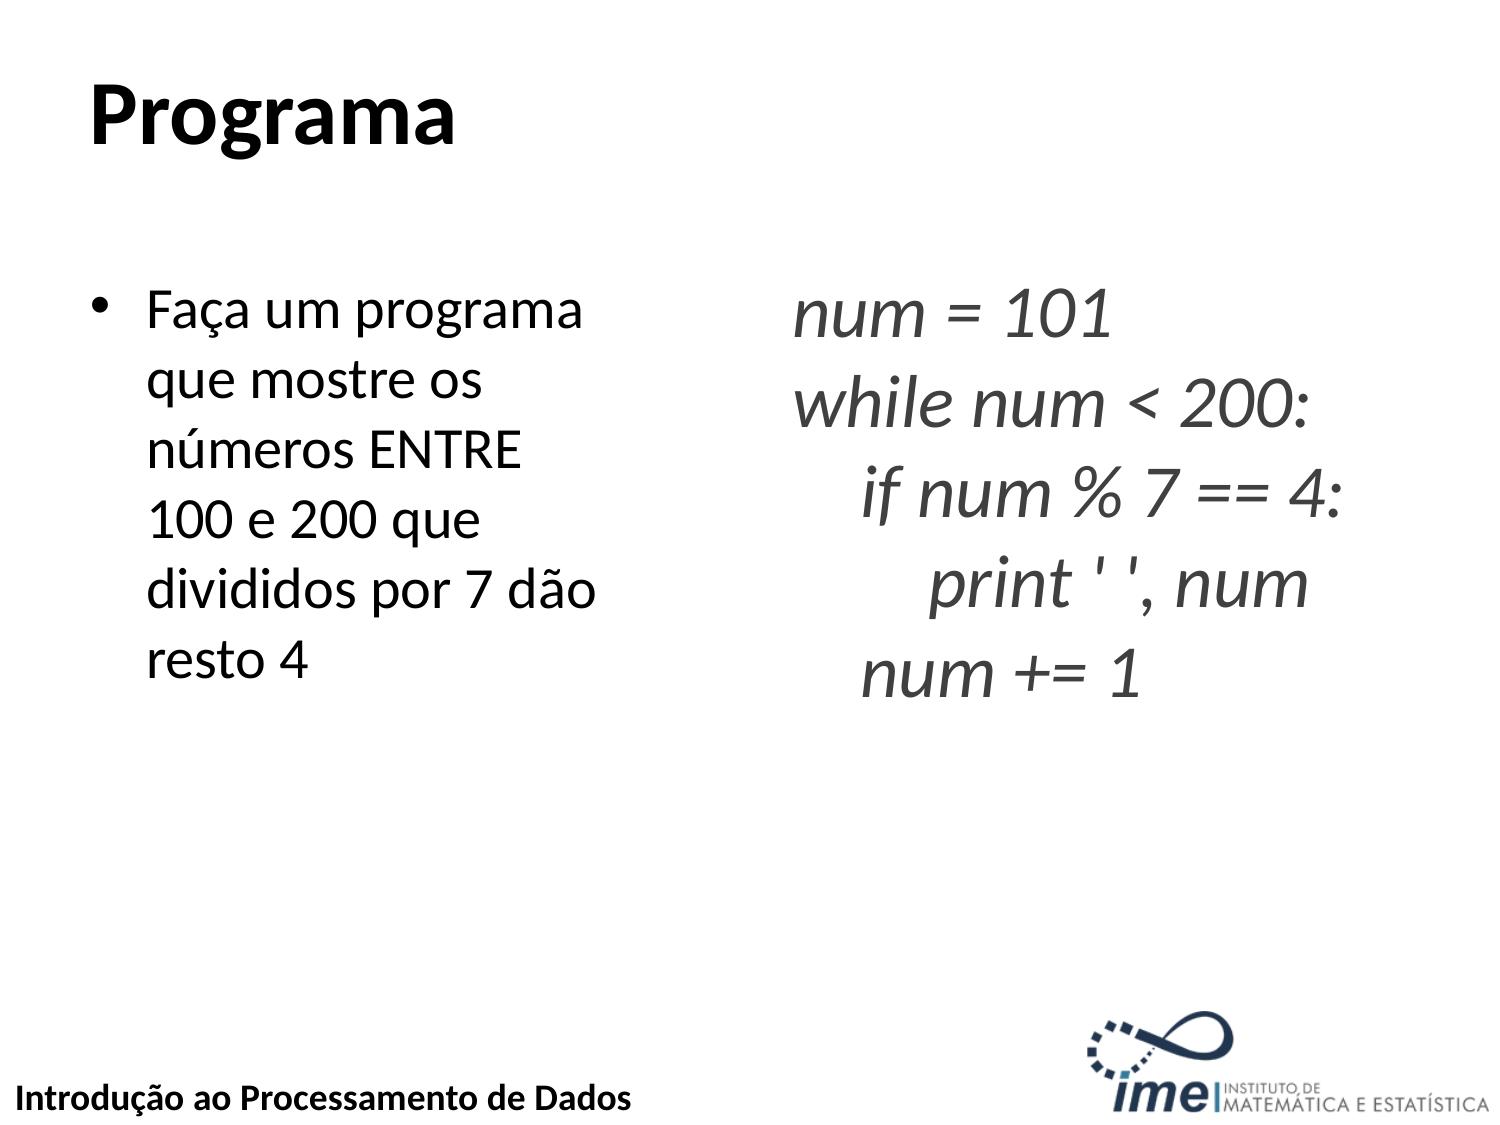

# Programa
num = 101
while num < 200:
 if num % 7 == 4:
 print ' ', num
 num += 1
Faça um programa que mostre os números ENTRE 100 e 200 que divididos por 7 dão resto 4